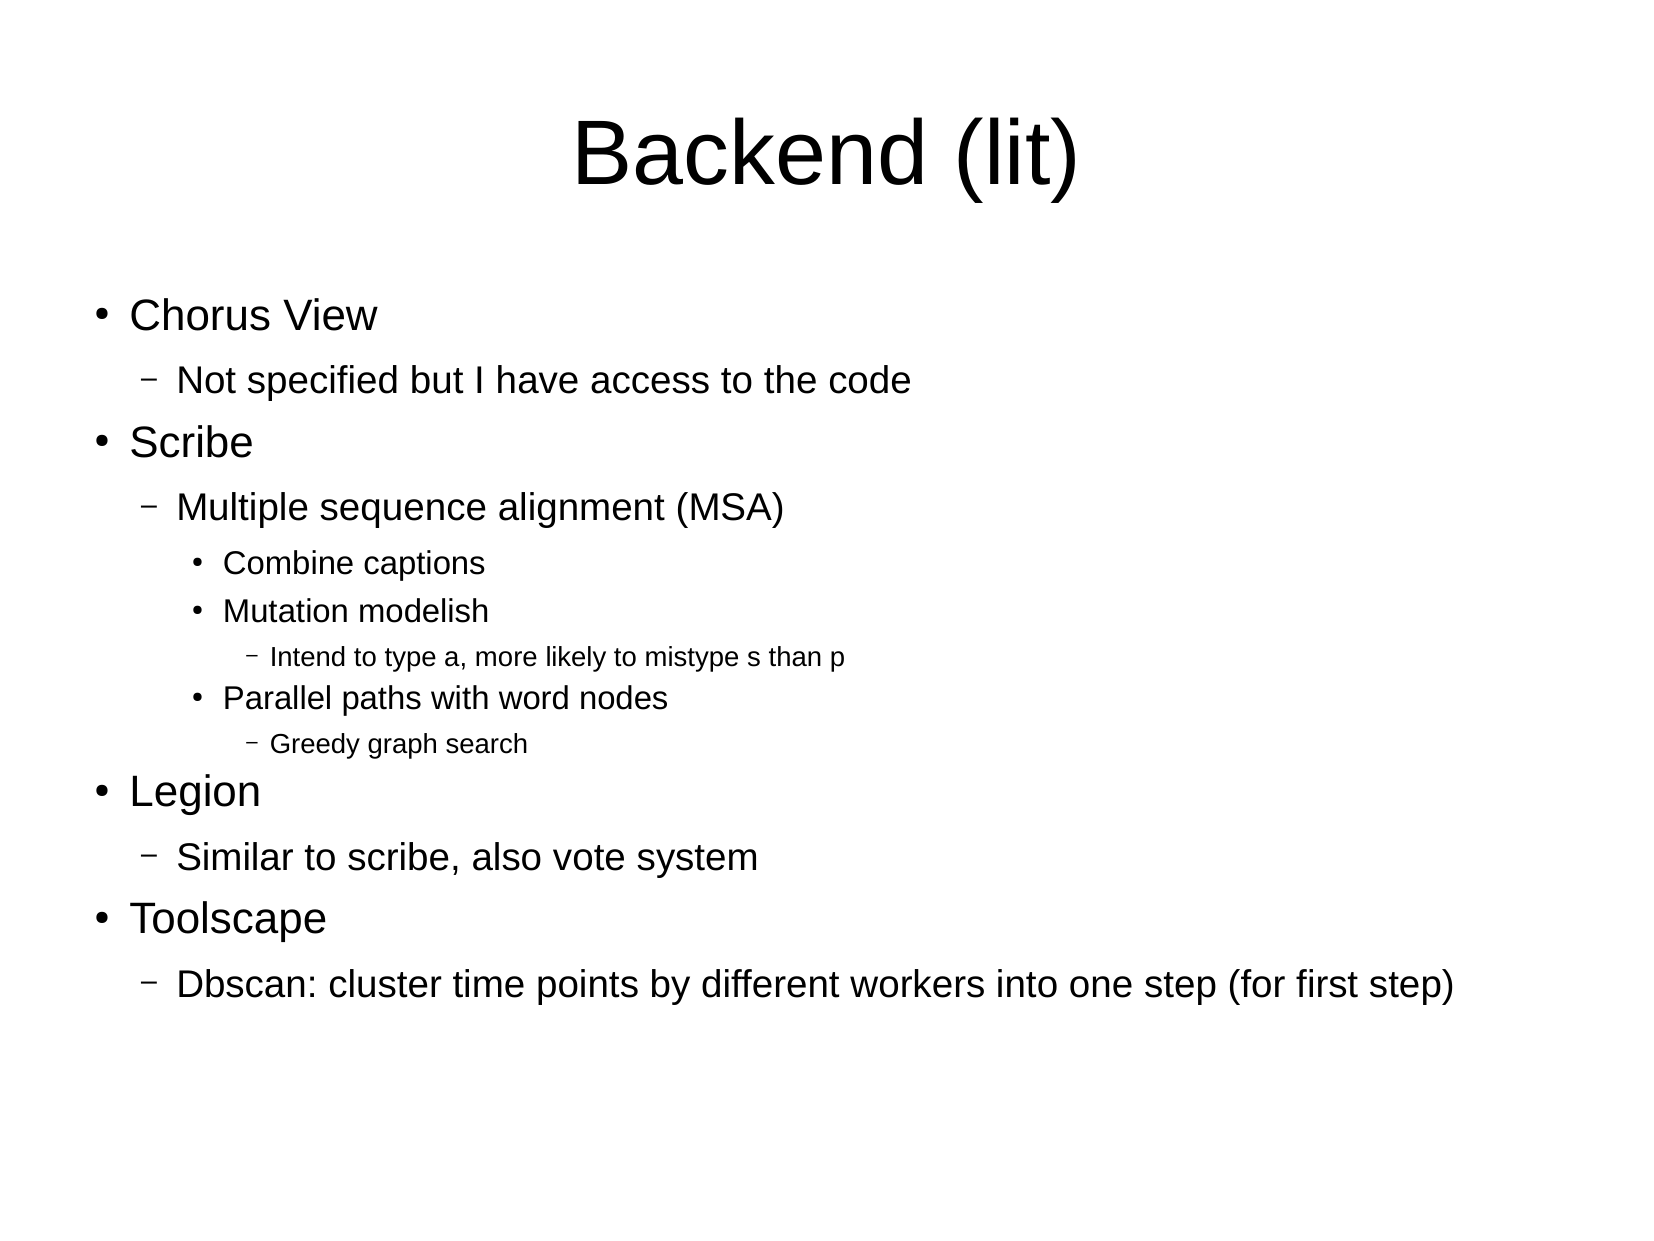

# Backend (lit)
Chorus View
Not specified but I have access to the code
Scribe
Multiple sequence alignment (MSA)
Combine captions
Mutation modelish
Intend to type a, more likely to mistype s than p
Parallel paths with word nodes
Greedy graph search
Legion
Similar to scribe, also vote system
Toolscape
Dbscan: cluster time points by different workers into one step (for first step)